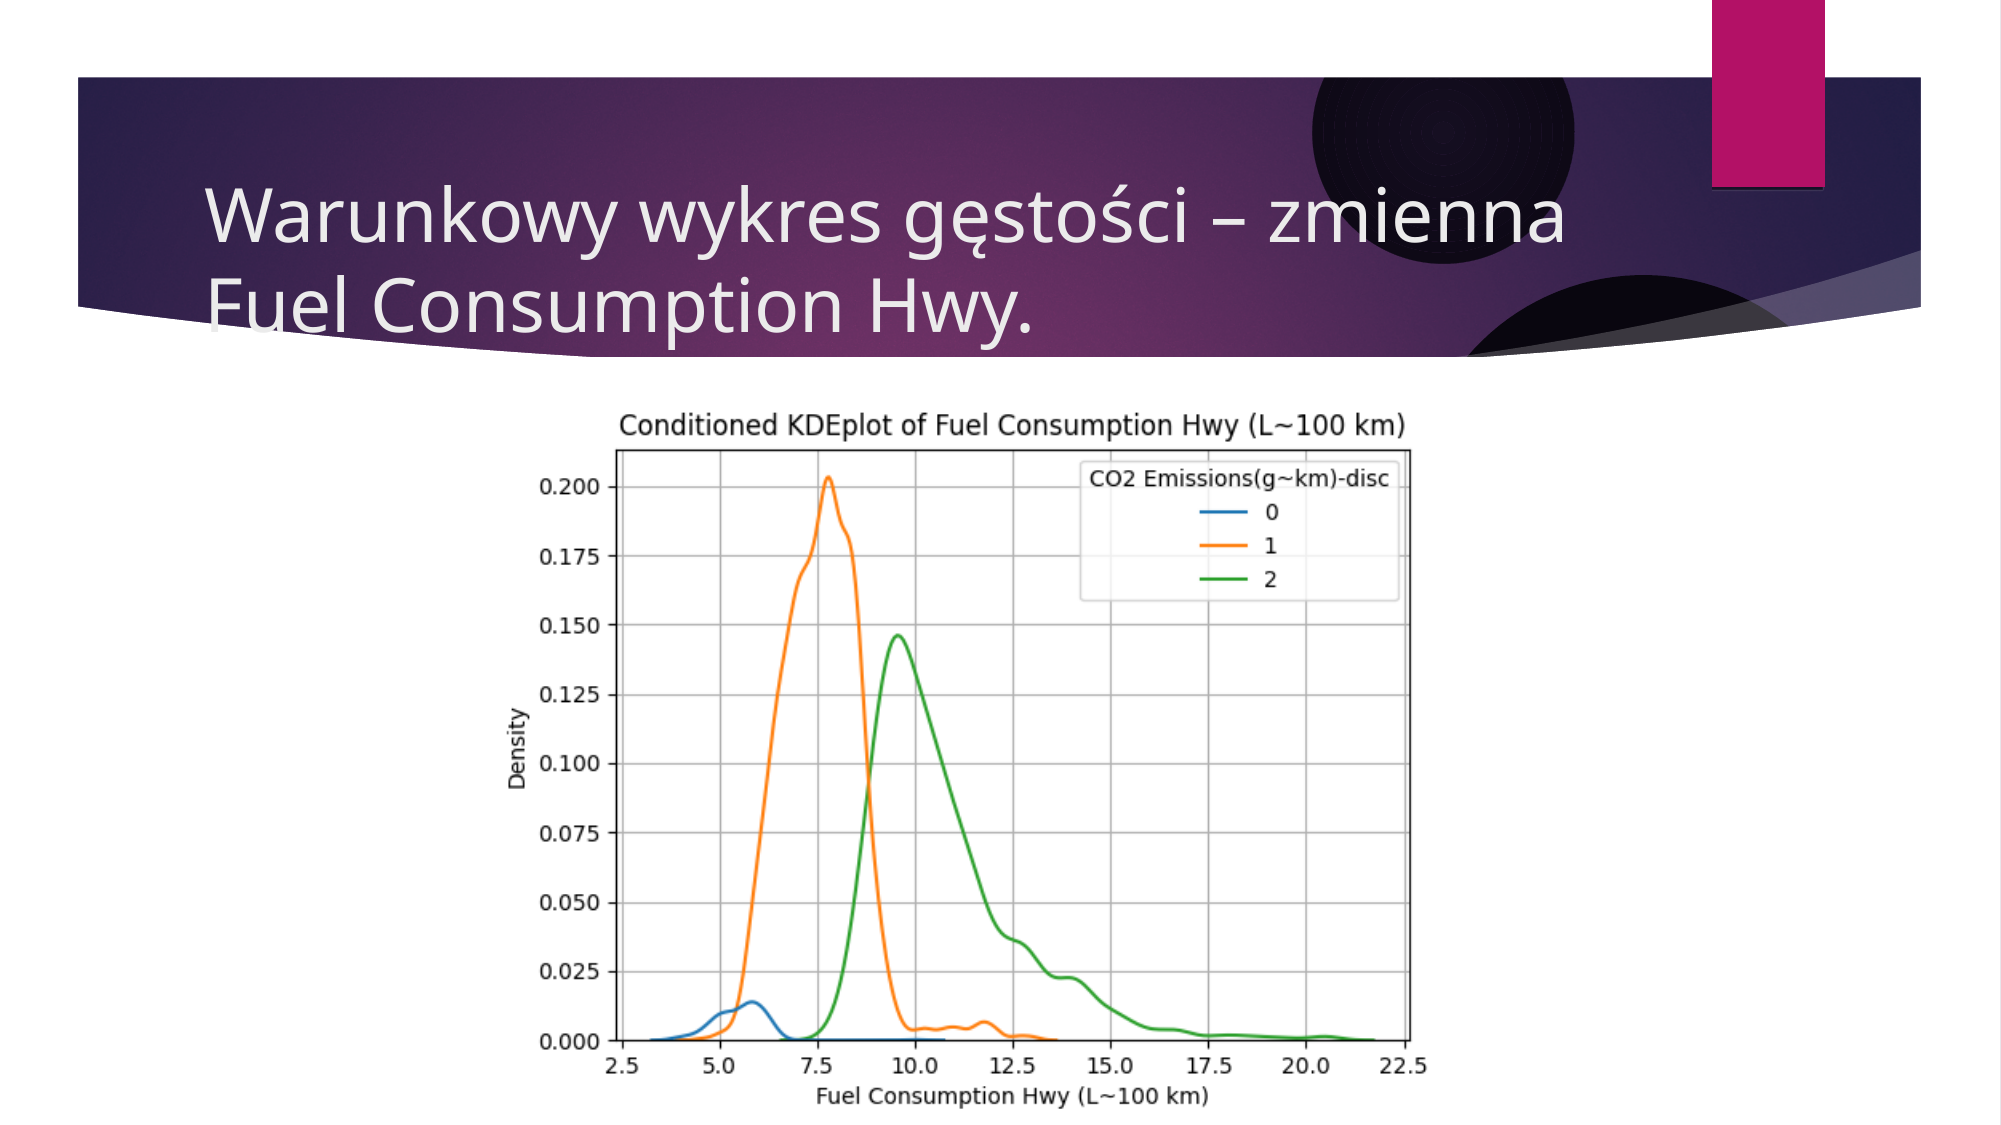

# Warunkowy wykres gęstości – zmienna Fuel Consumption Hwy.